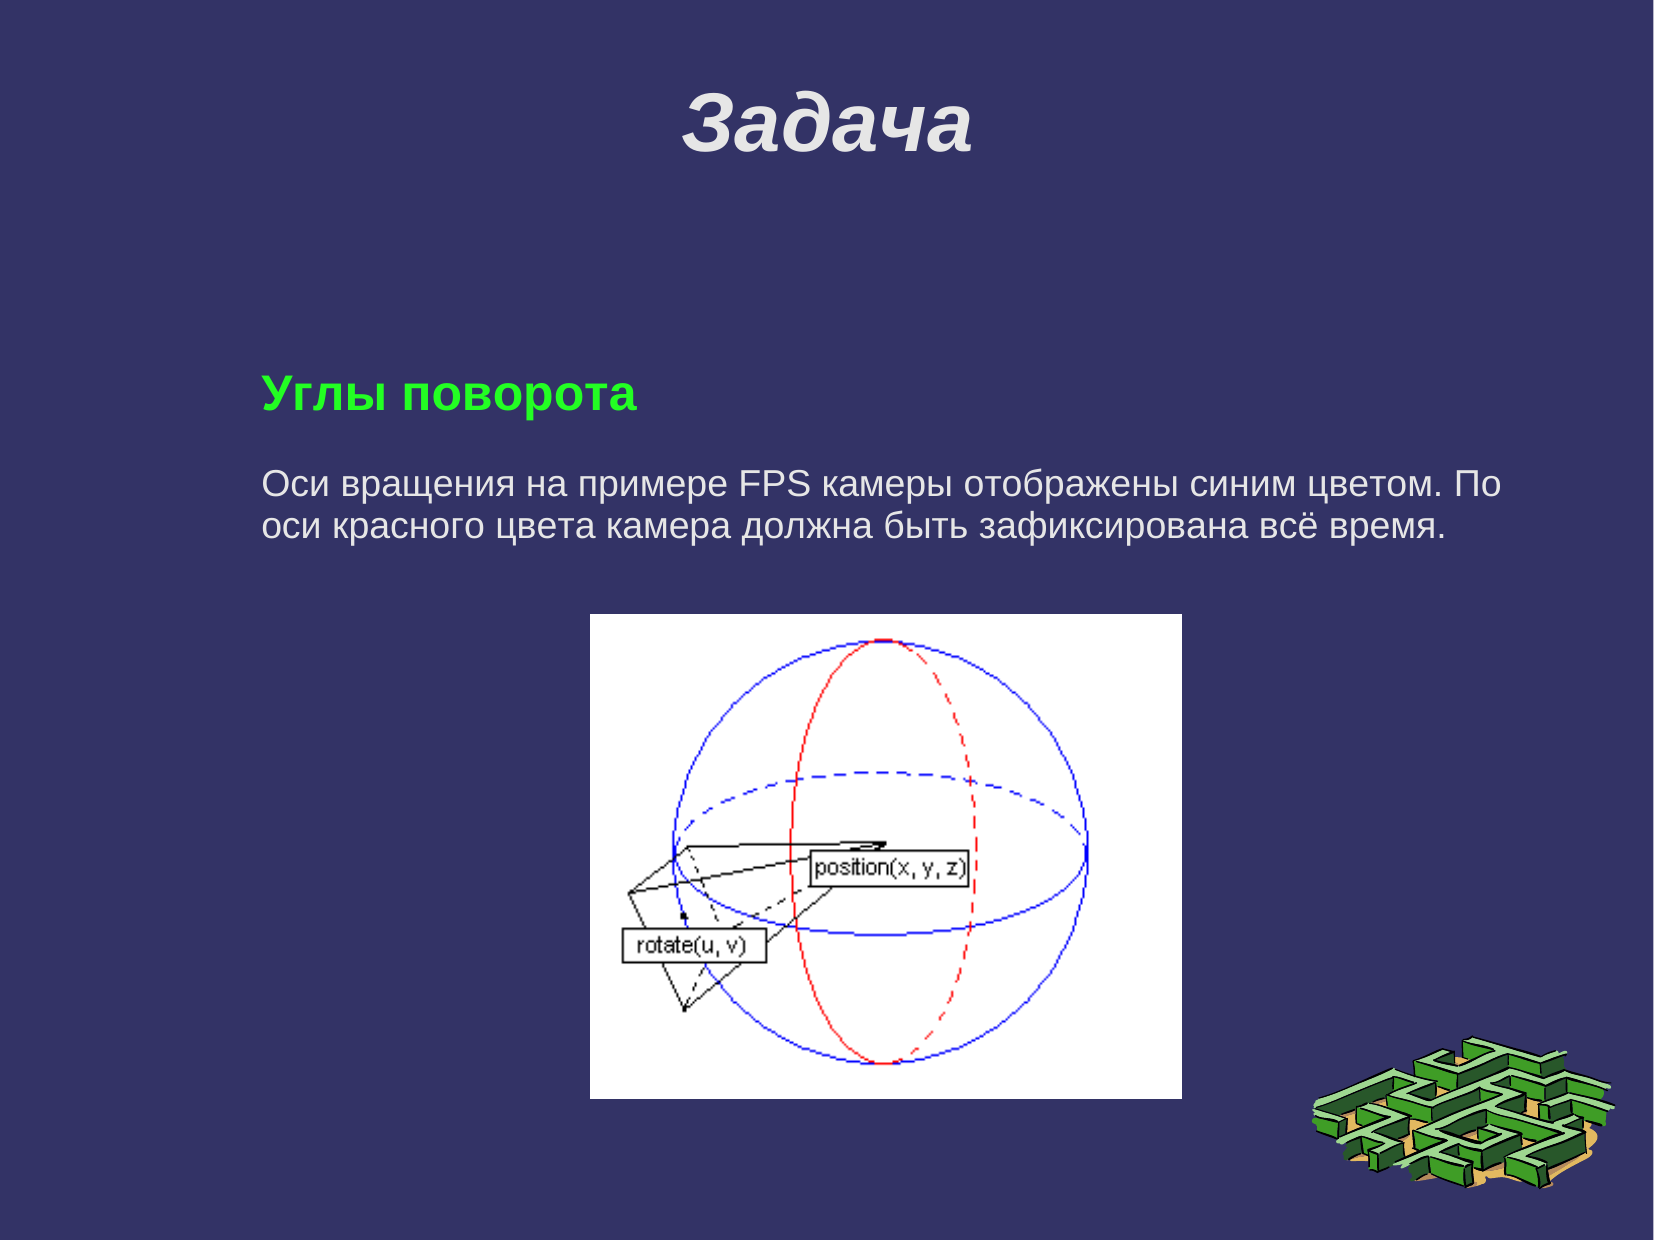

# Задача
Углы поворота
Оси вращения на примере FPS камеры отображены синим цветом. По оси красного цвета камера должна быть зафиксирована всё время.